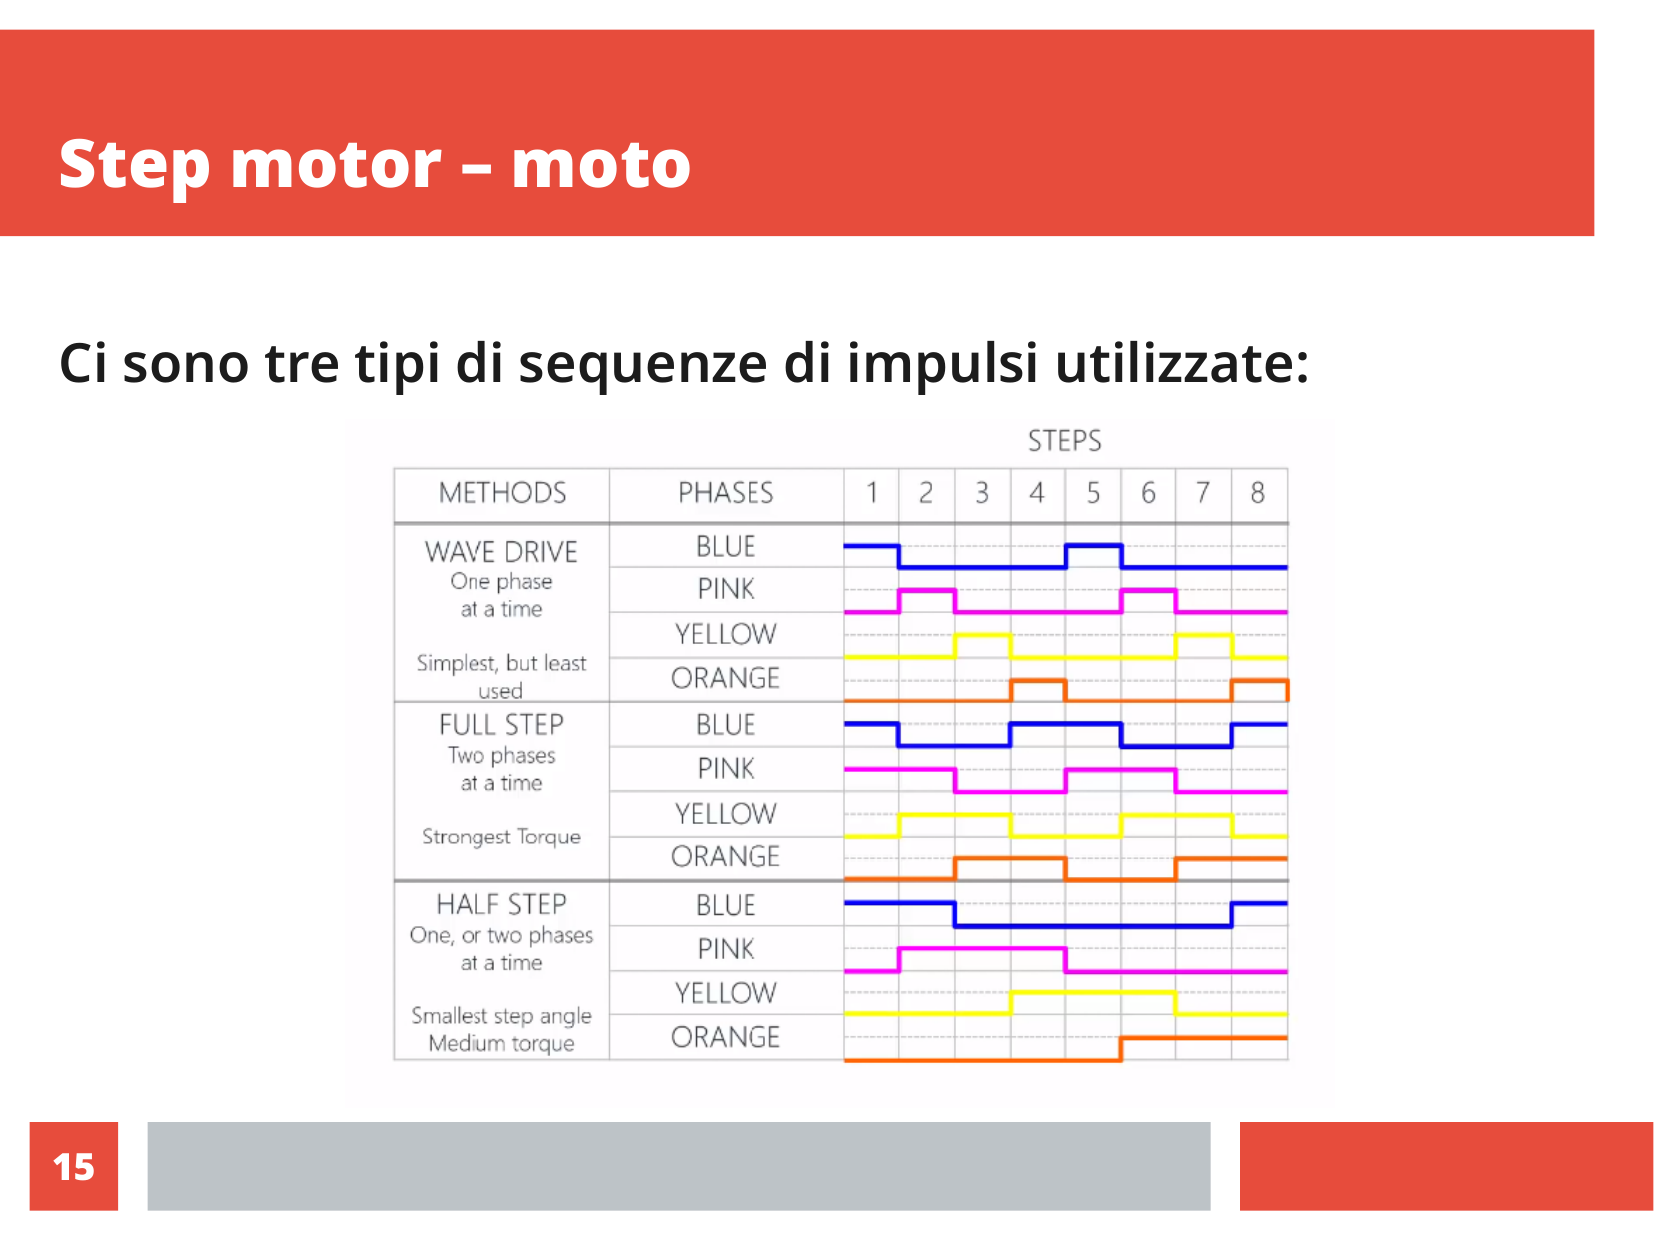

# Step motor – moto
Ci sono tre tipi di sequenze di impulsi utilizzate:
15